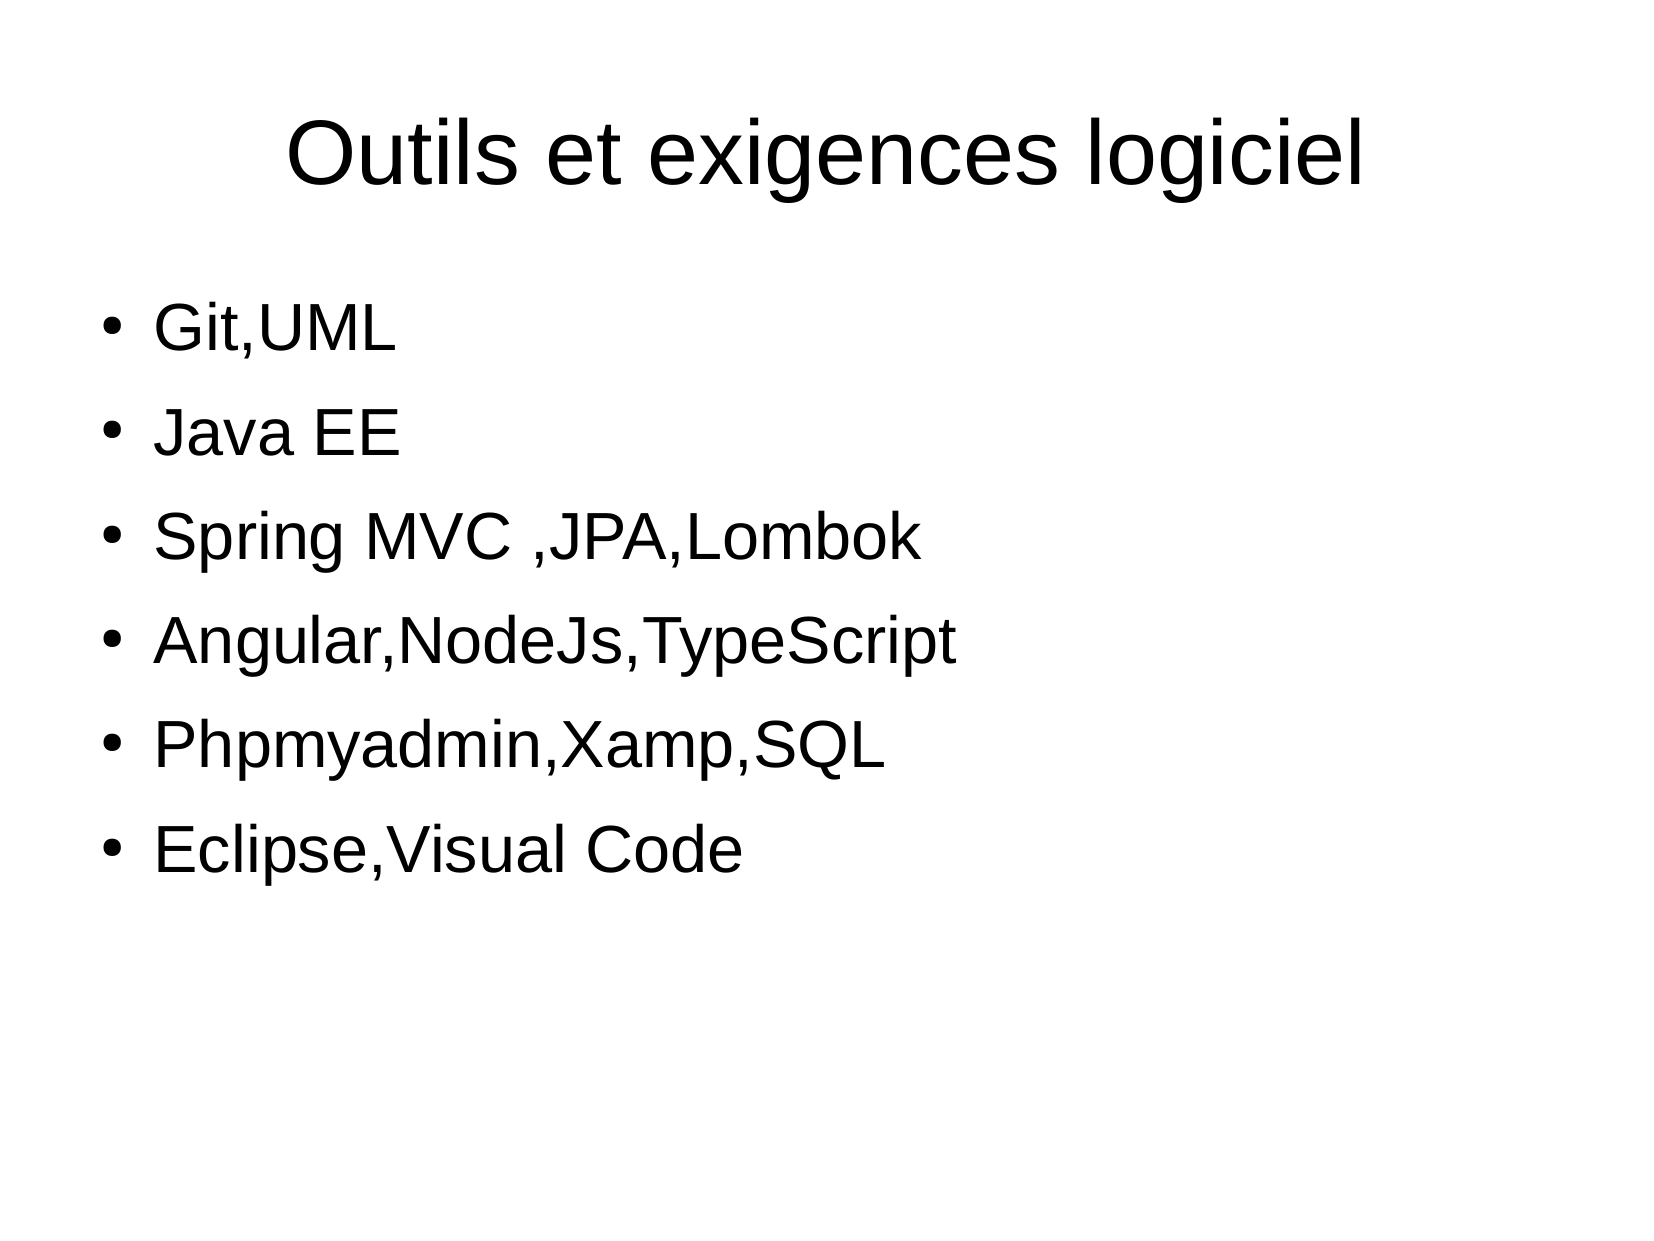

# Outils et exigences logiciel
Git,UML
Java EE
Spring MVC ,JPA,Lombok
Angular,NodeJs,TypeScript
Phpmyadmin,Xamp,SQL
Eclipse,Visual Code